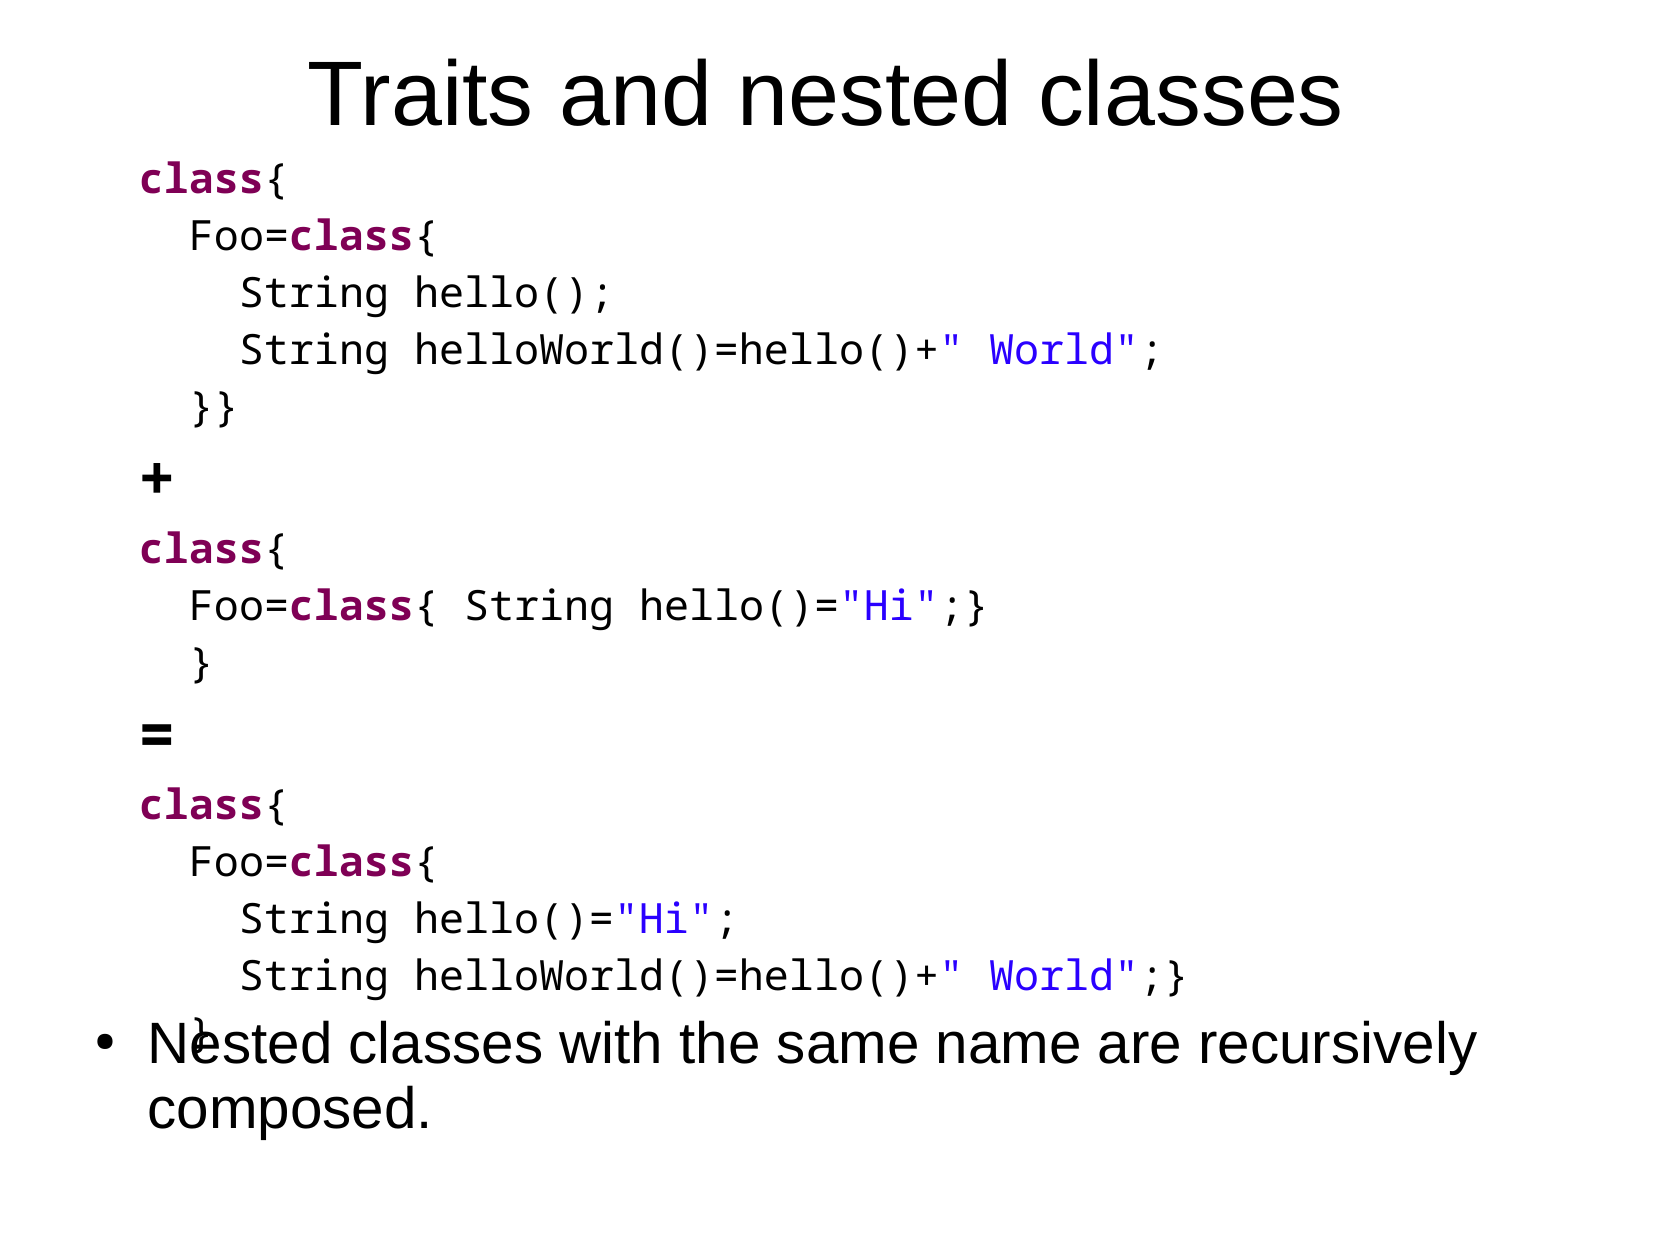

# Traits and nested classes
class{
 Foo=class{
 String hello();
 String helloWorld()=hello()+" World";
 }}
+
class{
 Foo=class{ String hello()="Hi";}
 }
=
class{
 Foo=class{
 String hello()="Hi";
 String helloWorld()=hello()+" World";}
 }
Nested classes with the same name are recursively composed.